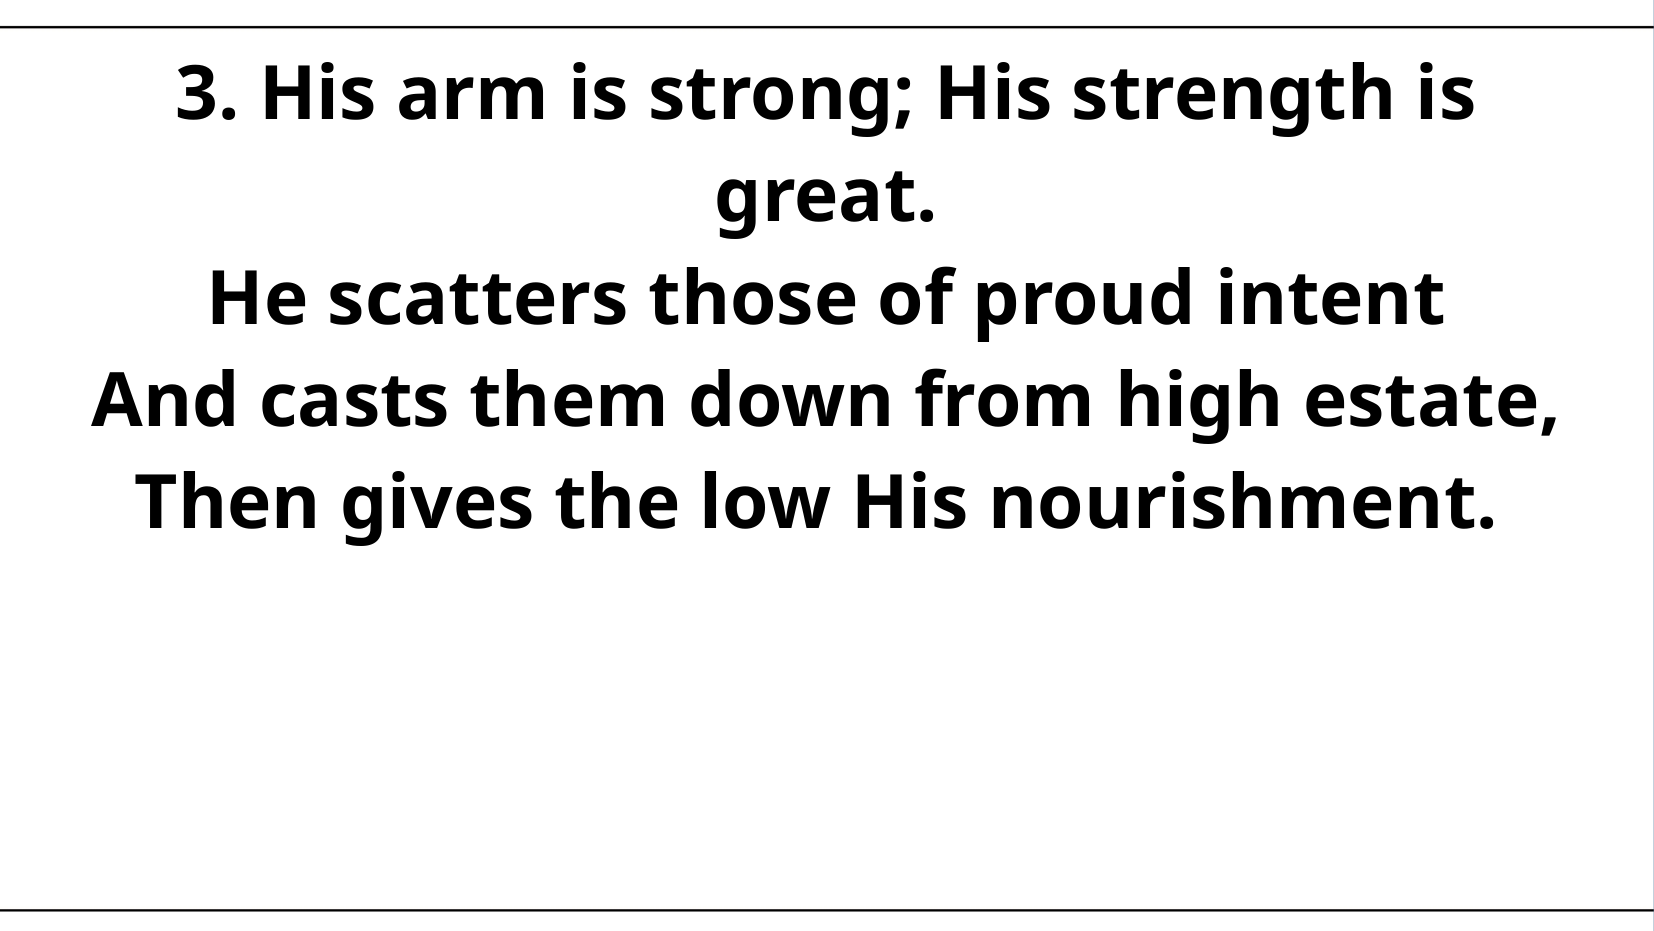

3. His arm is strong; His strength is great.
He scatters those of proud intent
And casts them down from high estate,
Then gives the low His nourishment.